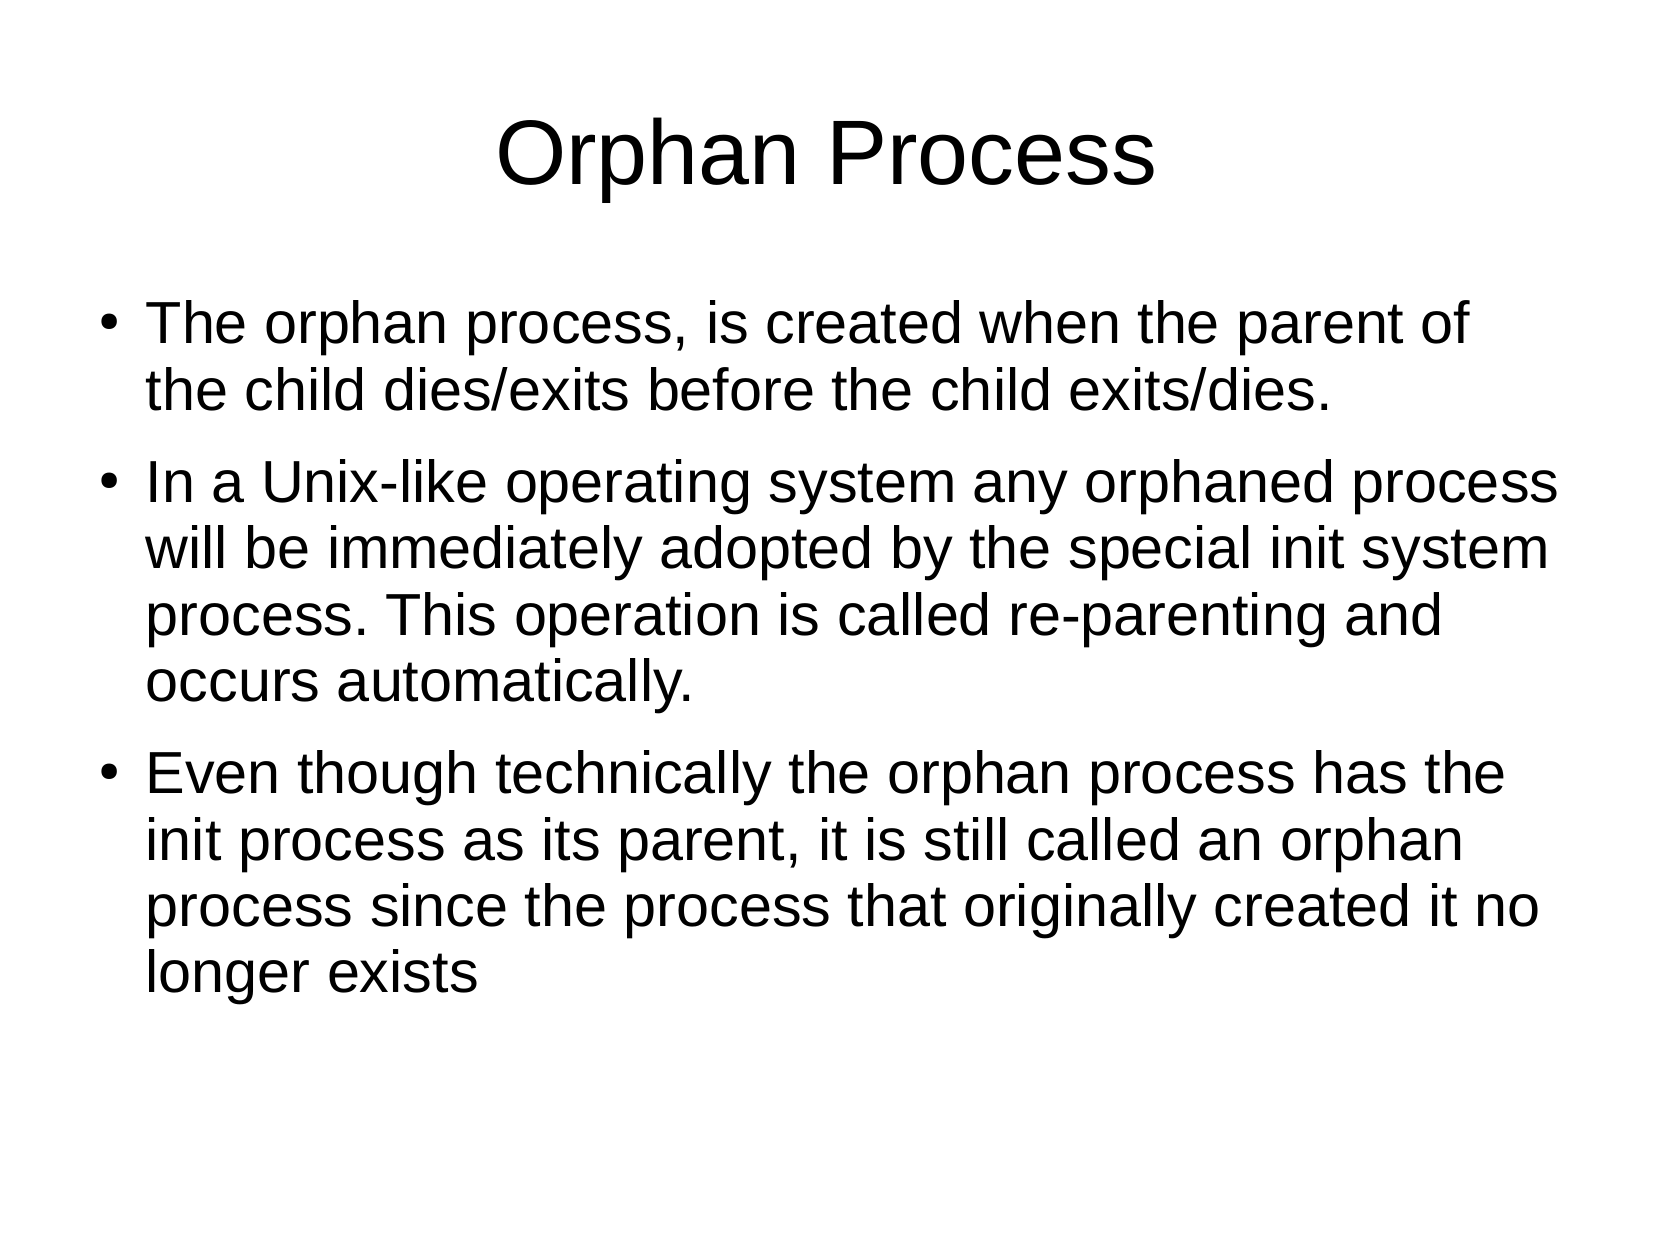

# Orphan Process
The orphan process, is created when the parent of the child dies/exits before the child exits/dies.
In a Unix-like operating system any orphaned process will be immediately adopted by the special init system process. This operation is called re-parenting and occurs automatically.
Even though technically the orphan process has the init process as its parent, it is still called an orphan process since the process that originally created it no longer exists